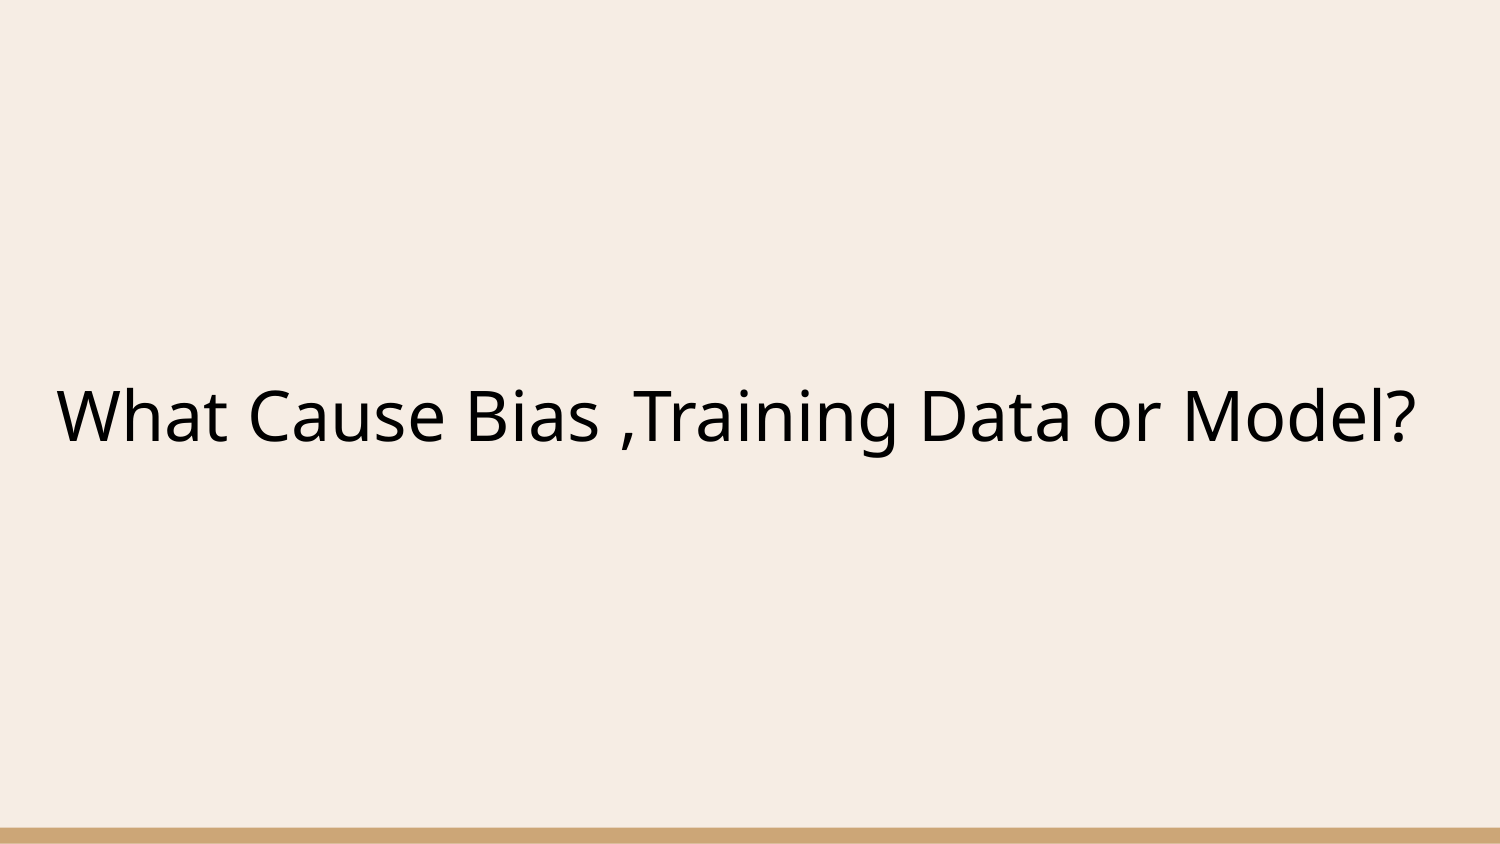

# What Cause Bias ,Training Data or Model?